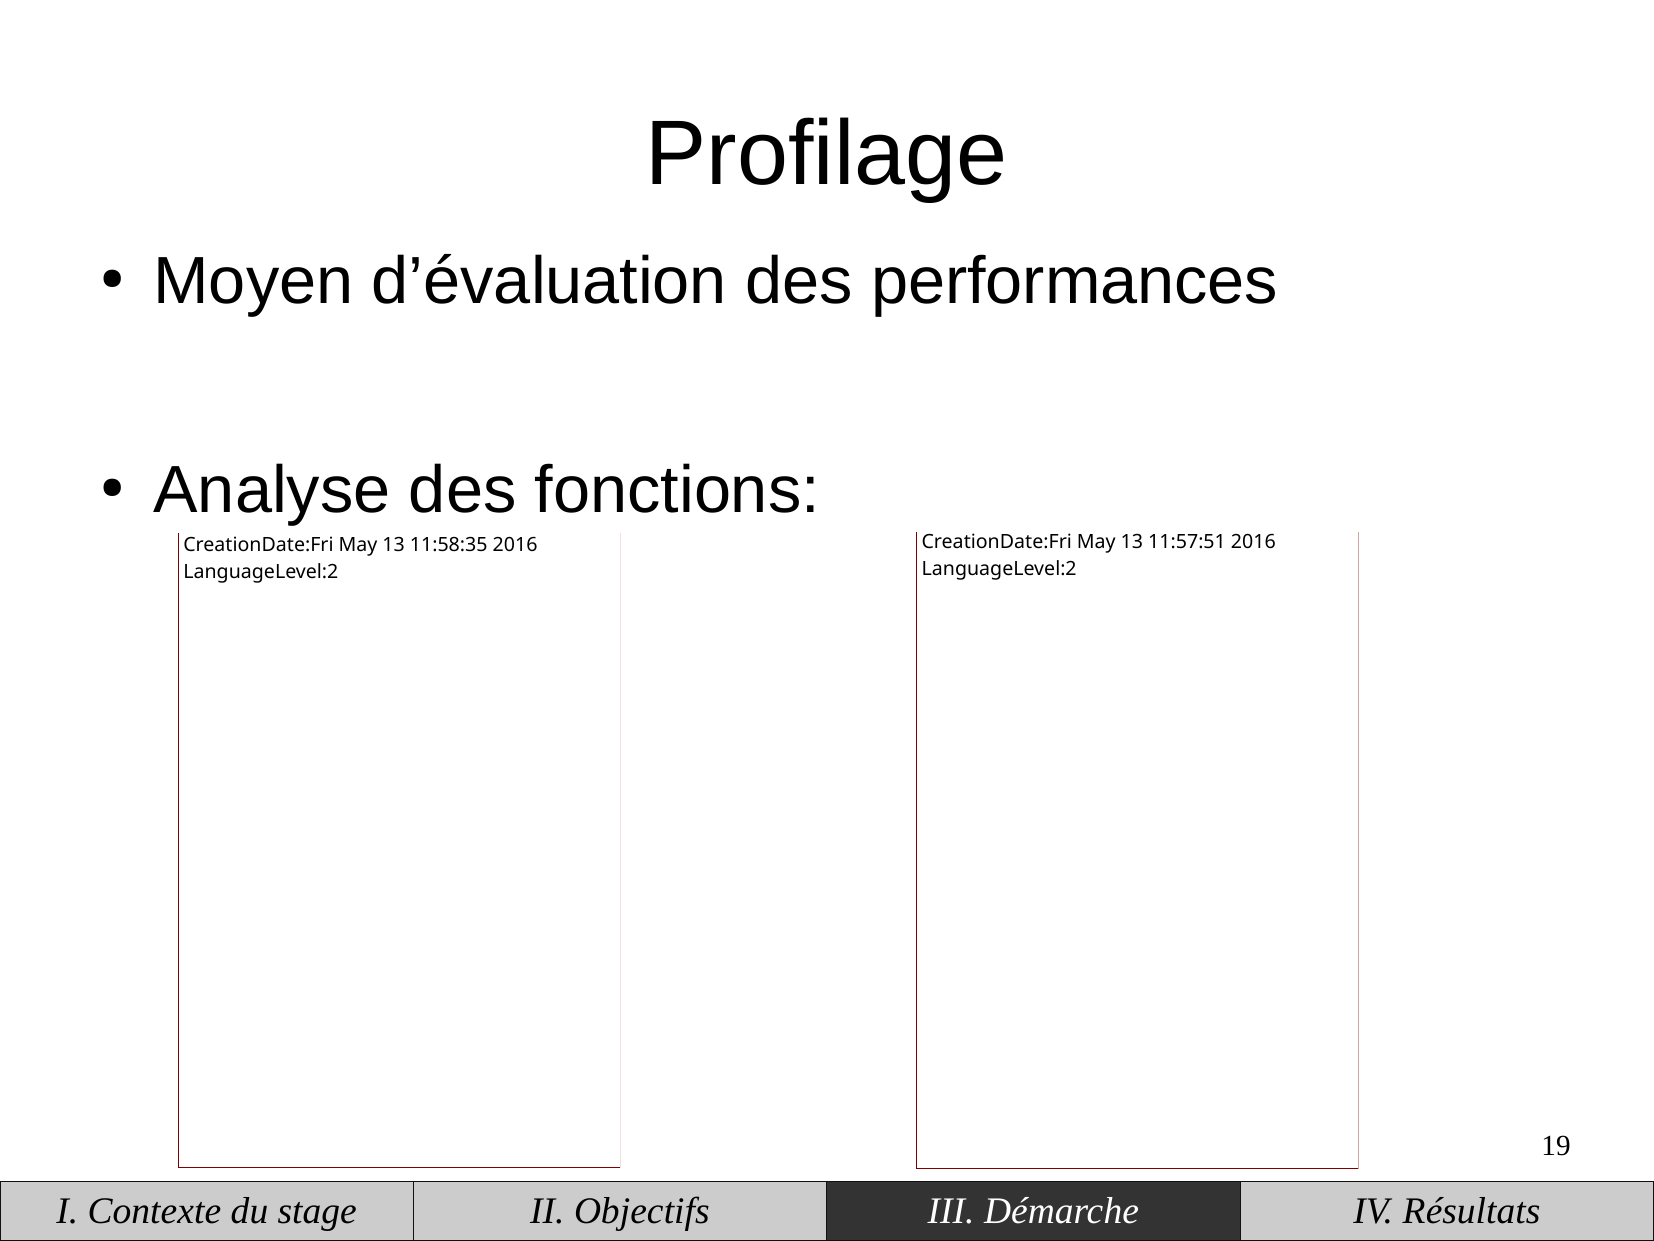

# Profilage
Moyen d’évaluation des performances
Analyse des fonctions:
19
I. Contexte du stage
II. Objectifs
III. Démarche
IV. Résultats